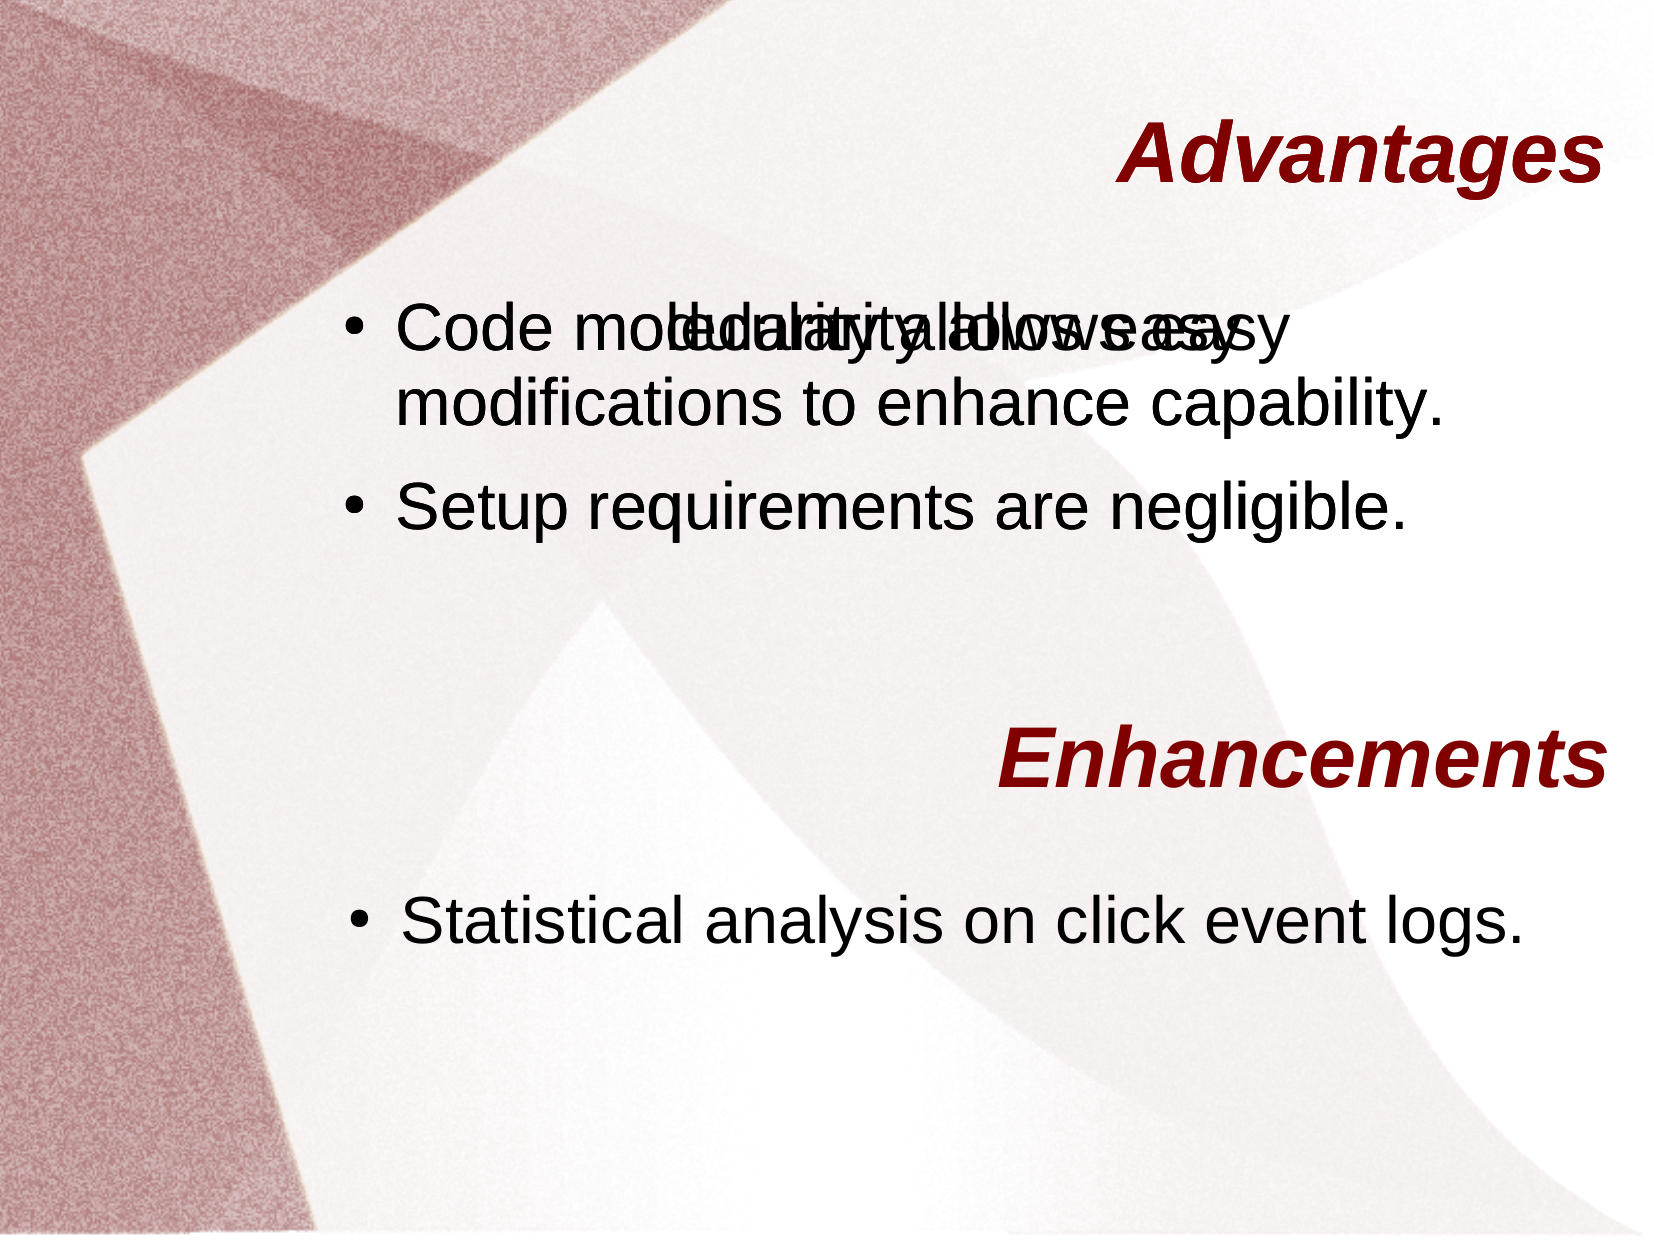

# Advantages
Advantages
Code modularity allows easy modifications to enhance capability.
Setup requirements are negligible.
Code molecularity allows easy modifications to enhance capability.
Setup requirements are negligible.
Enhancements
Statistical analysis on click event logs.